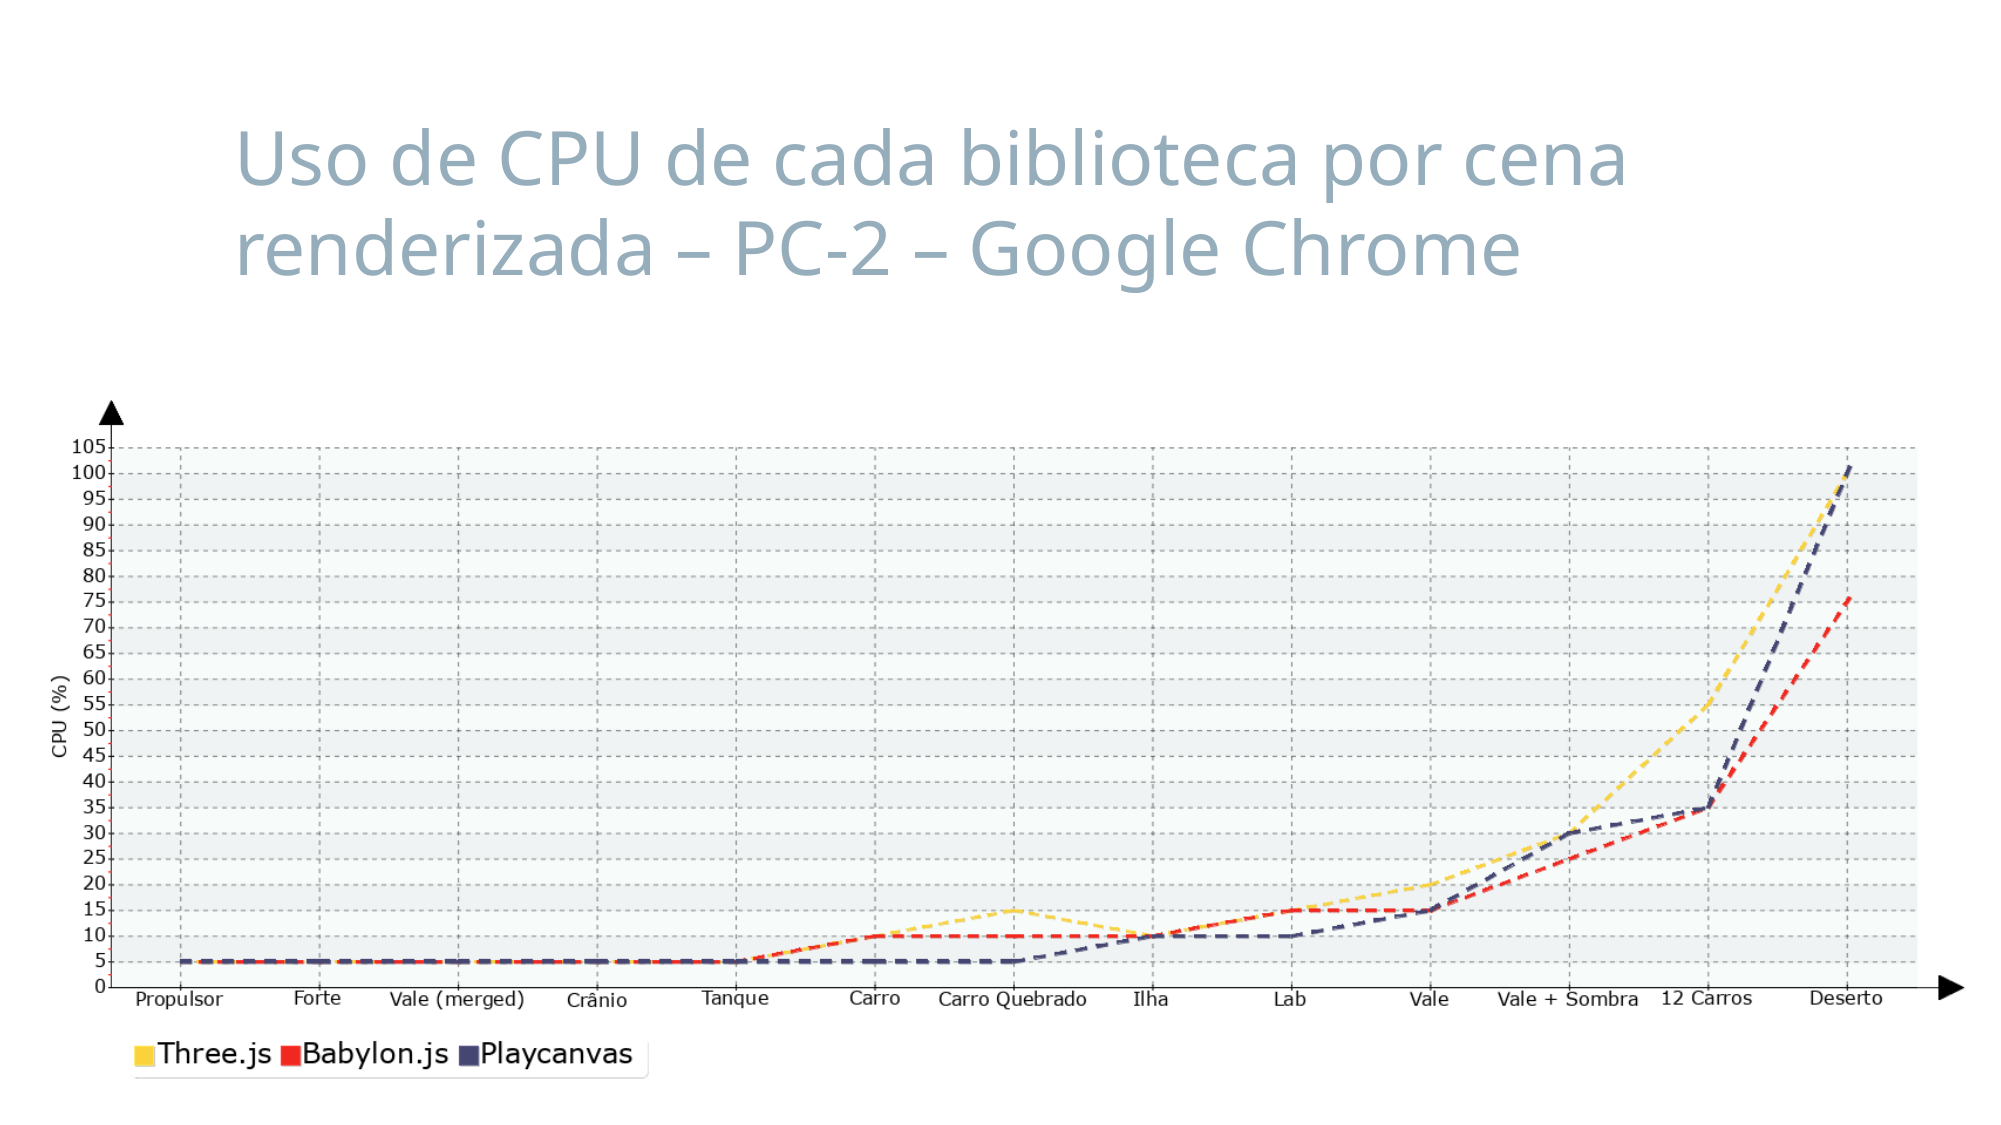

# Uso de CPU de cada biblioteca por cena renderizada – PC-2 – Google Chrome